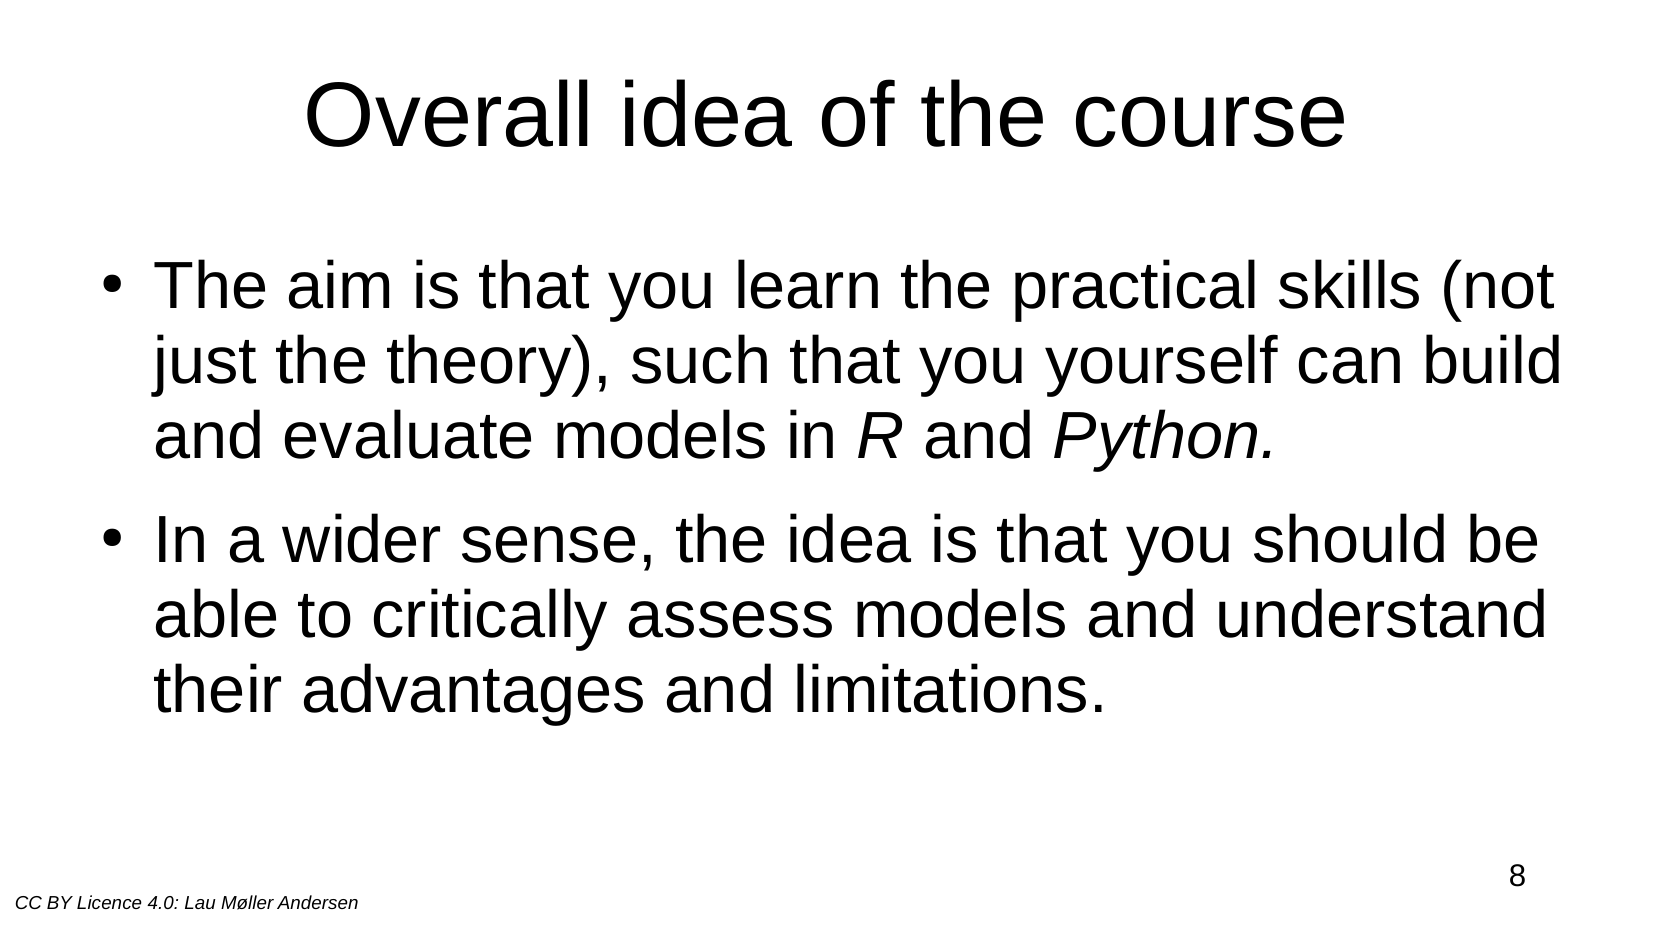

# Overall idea of the course
The aim is that you learn the practical skills (not just the theory), such that you yourself can build and evaluate models in R and Python.
In a wider sense, the idea is that you should be able to critically assess models and understand their advantages and limitations.
CC BY Licence 4.0: Lau Møller Andersen